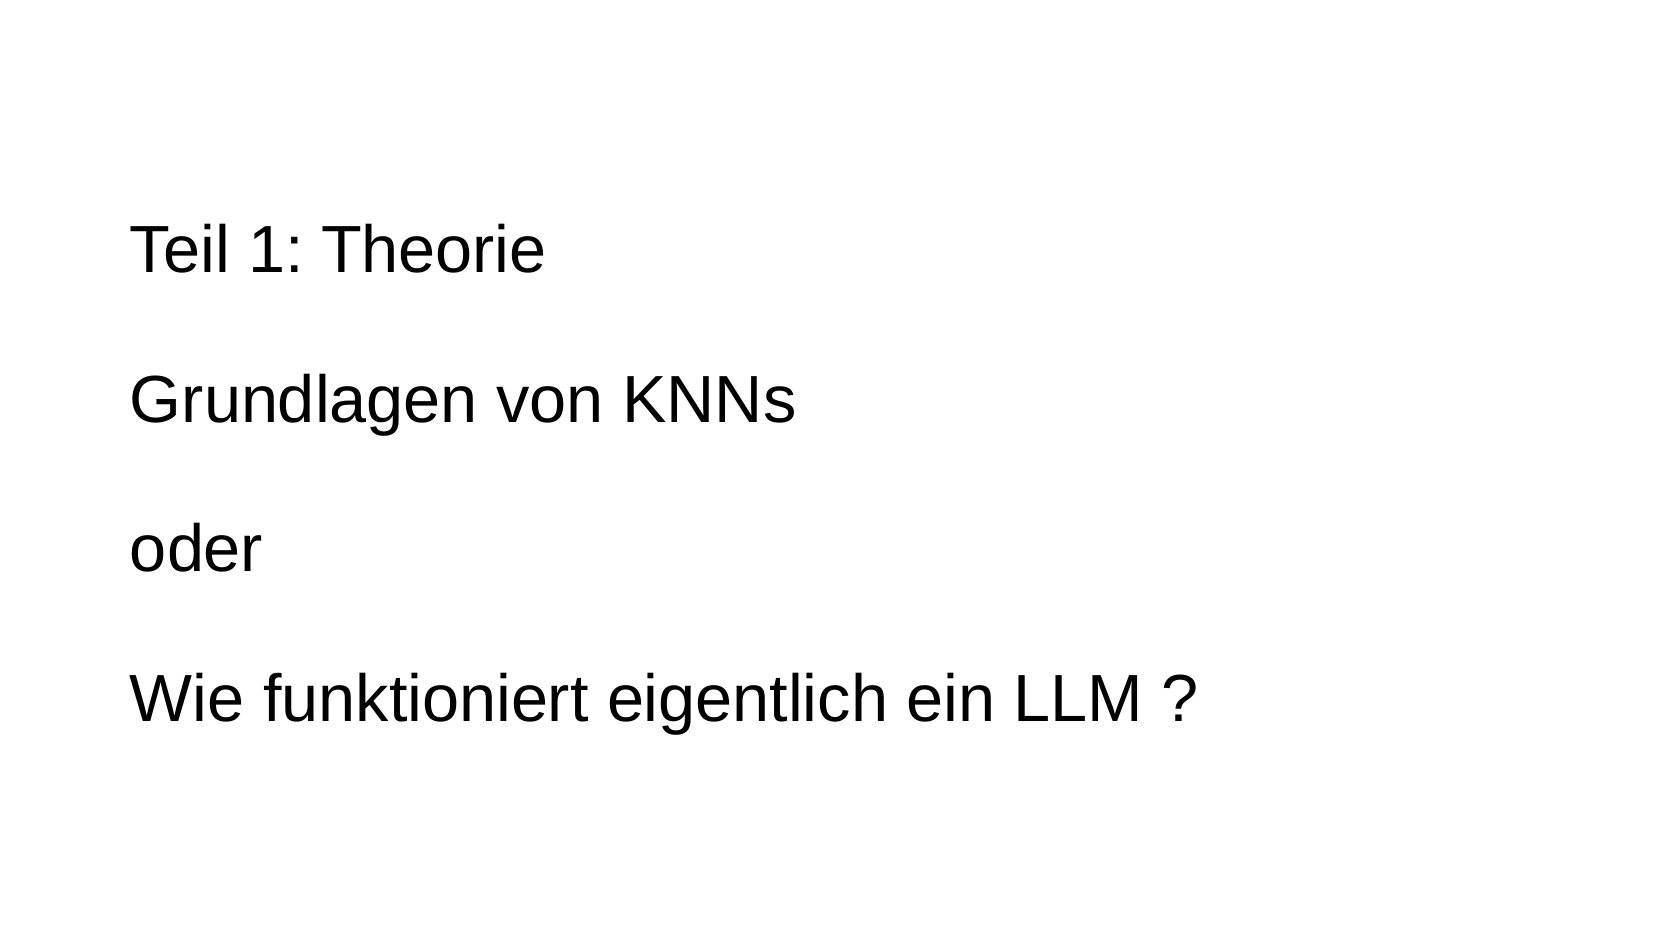

# Teil 1: Theorie Grundlagen von KNNs oder Wie funktioniert eigentlich ein LLM ?